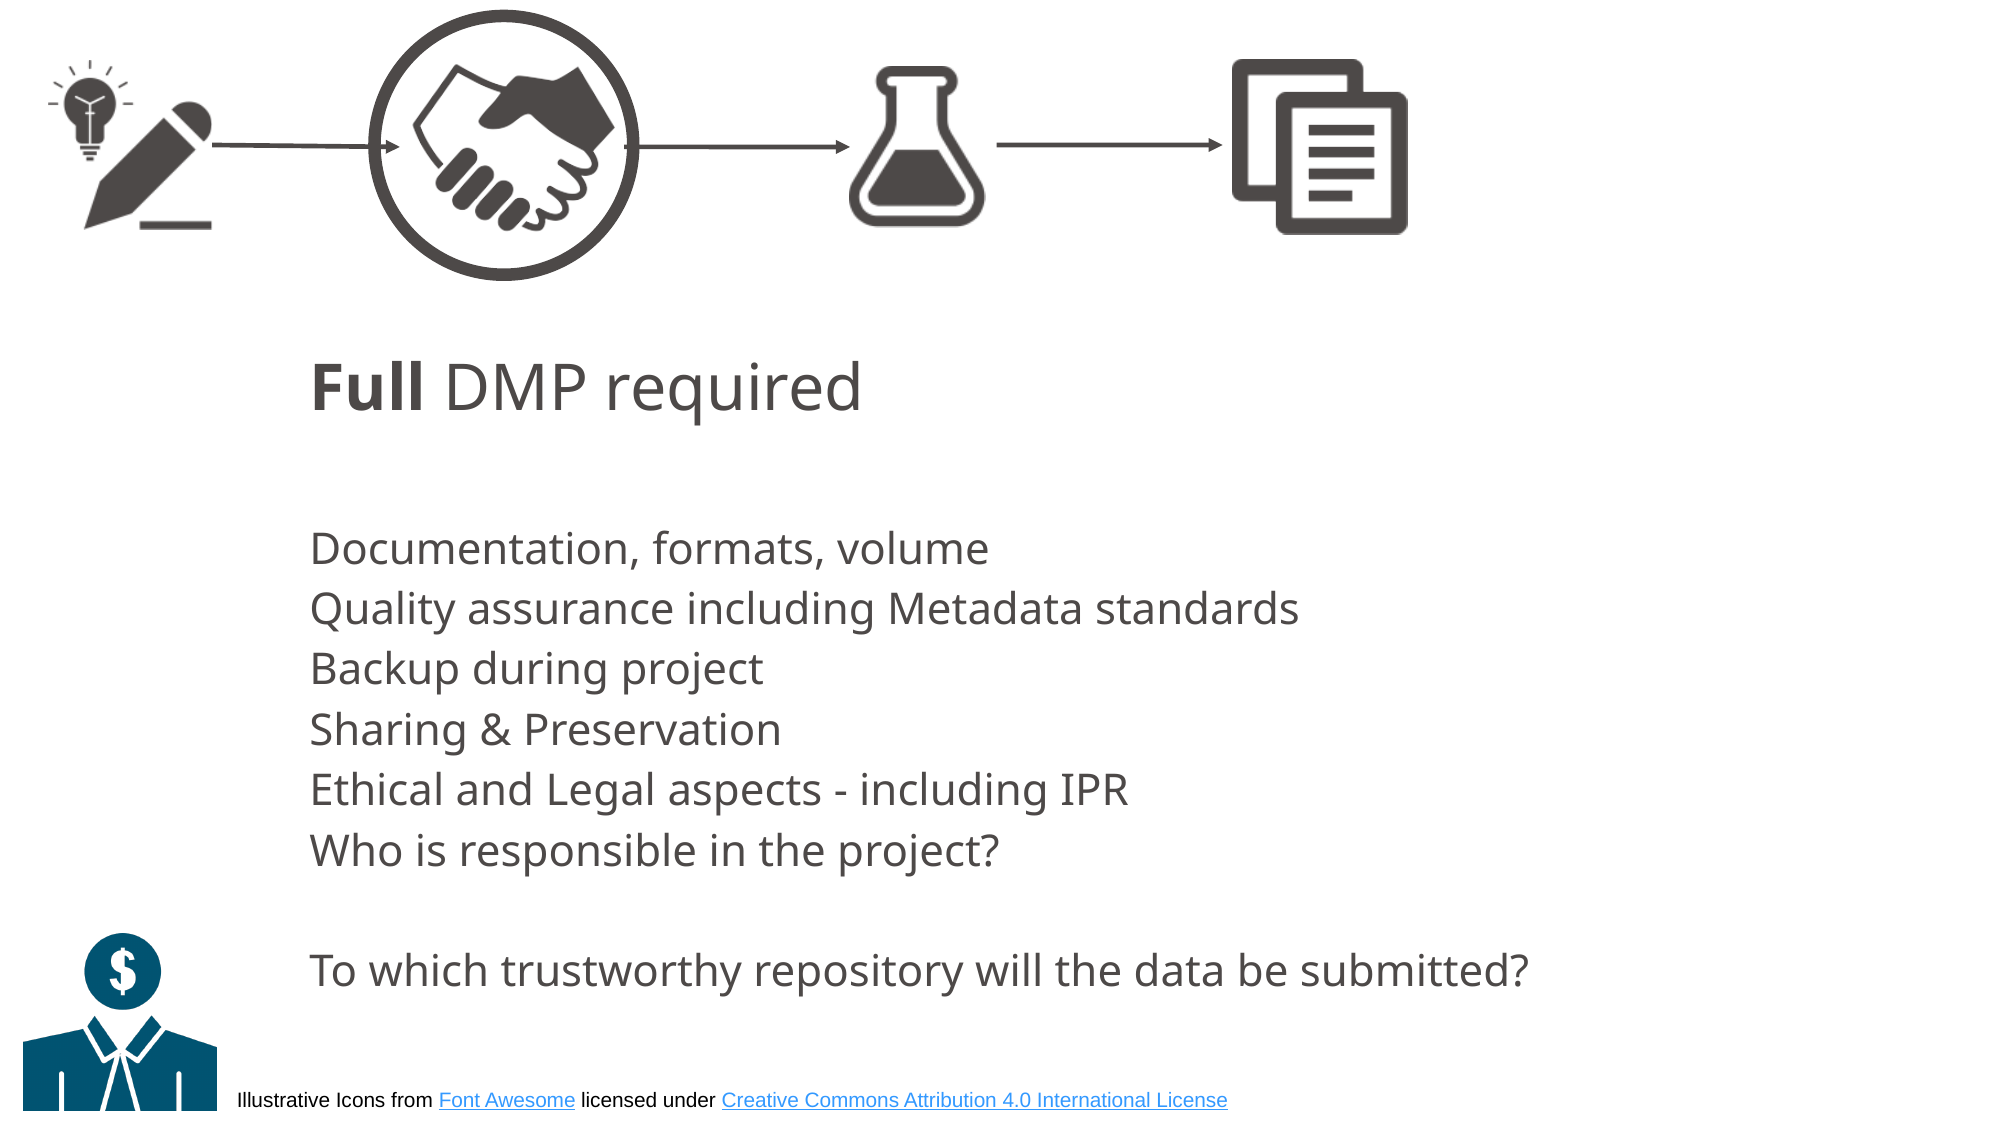

Full DMP required
Documentation, formats, volume
Quality assurance including Metadata standards
Backup during project
Sharing & Preservation
Ethical and Legal aspects - including IPR
Who is responsible in the project?
To which trustworthy repository will the data be submitted?
Illustrative Icons from Font Awesome licensed under Creative Commons Attribution 4.0 International License